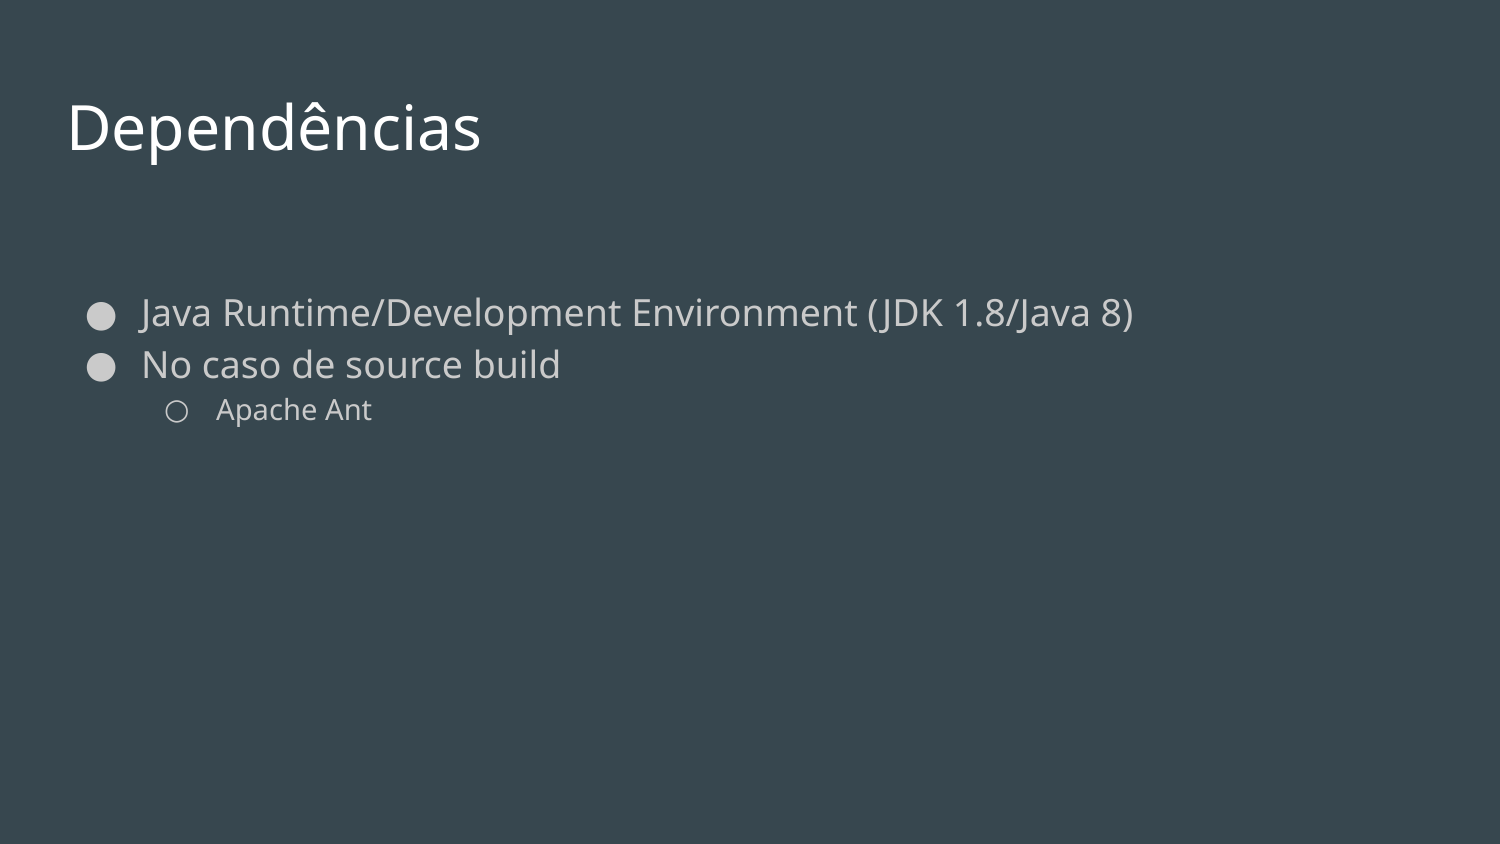

# Dependências
Java Runtime/Development Environment (JDK 1.8/Java 8)
No caso de source build
Apache Ant